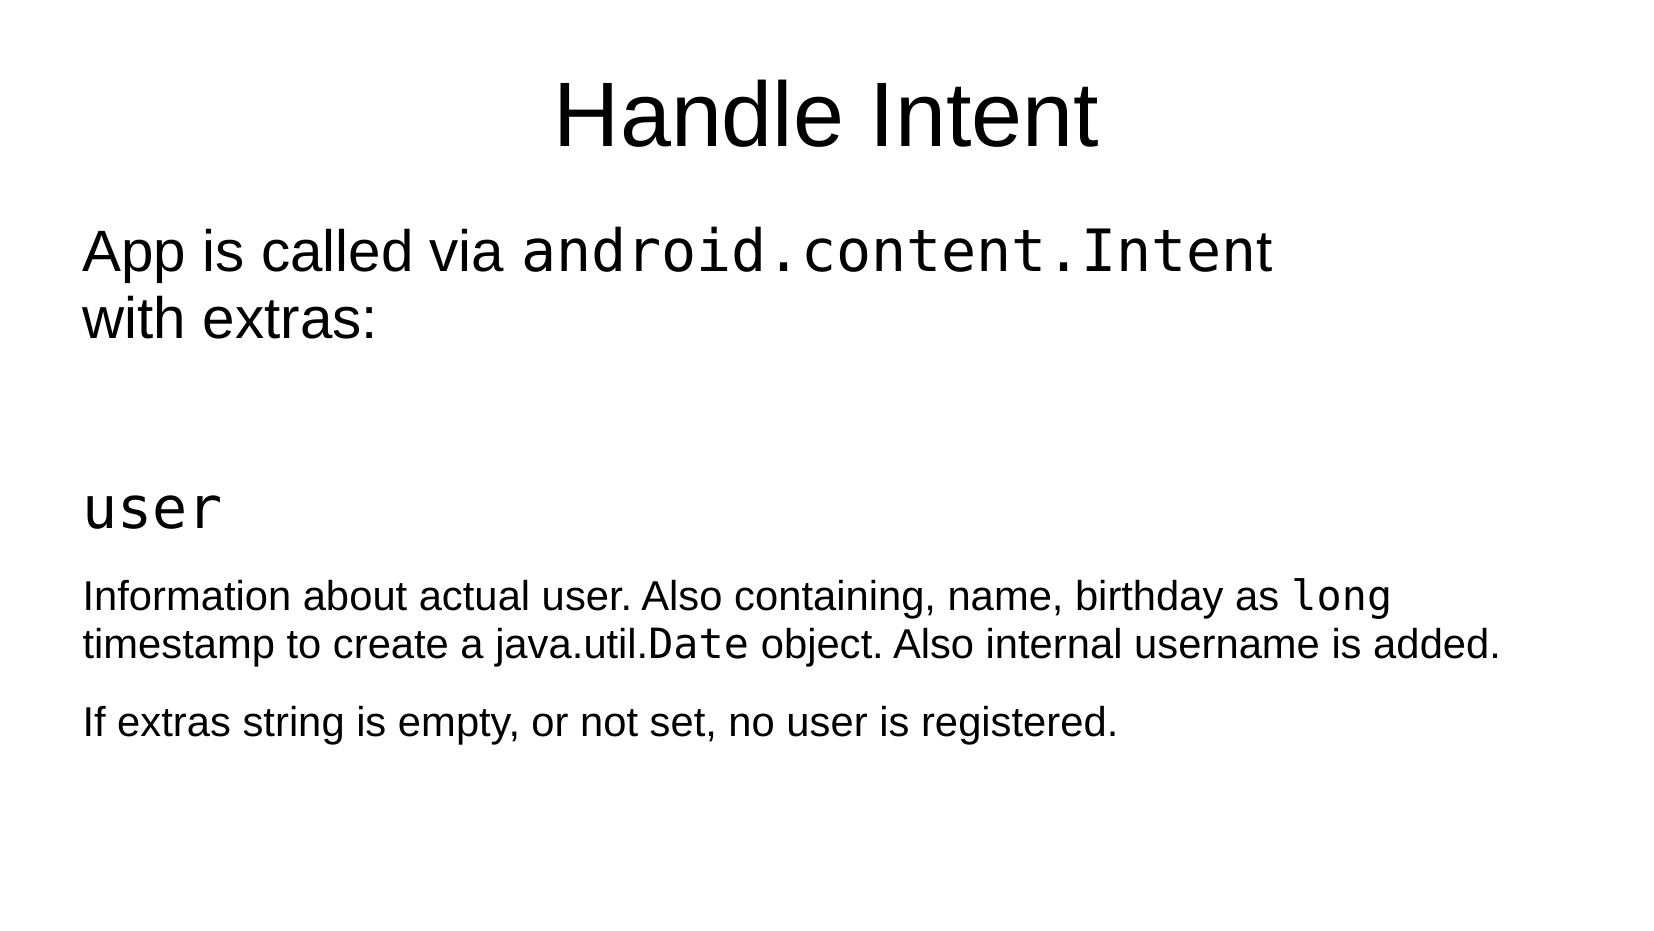

# Handle Intent
App is called via android.content.Intent
with extras:
user
Information about actual user. Also containing, name, birthday as long timestamp to create a java.util.Date object. Also internal username is added.
If extras string is empty, or not set, no user is registered.